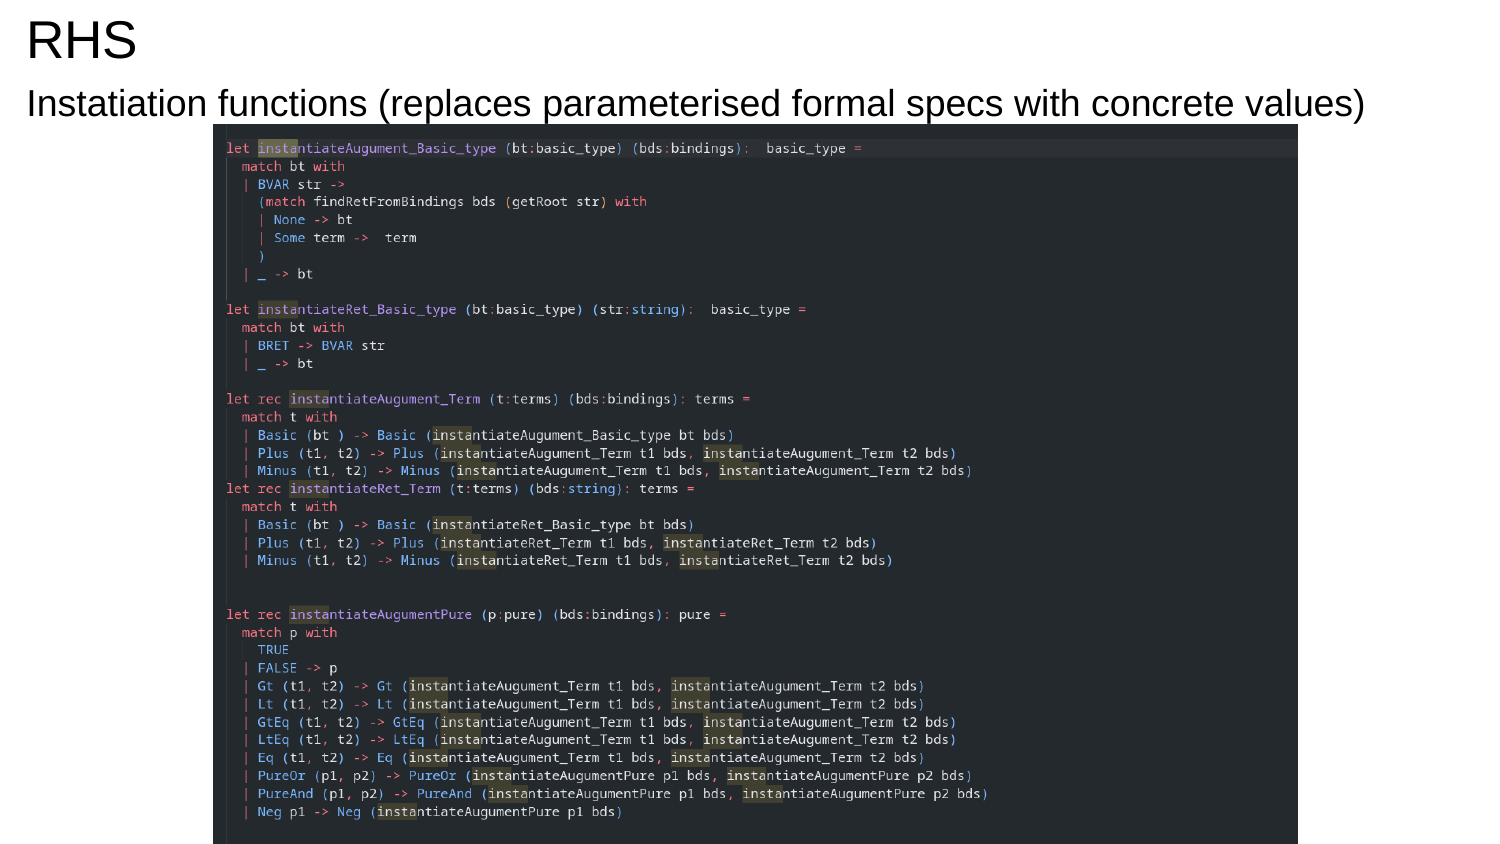

# RHS
Instatiation functions (replaces parameterised formal specs with concrete values)